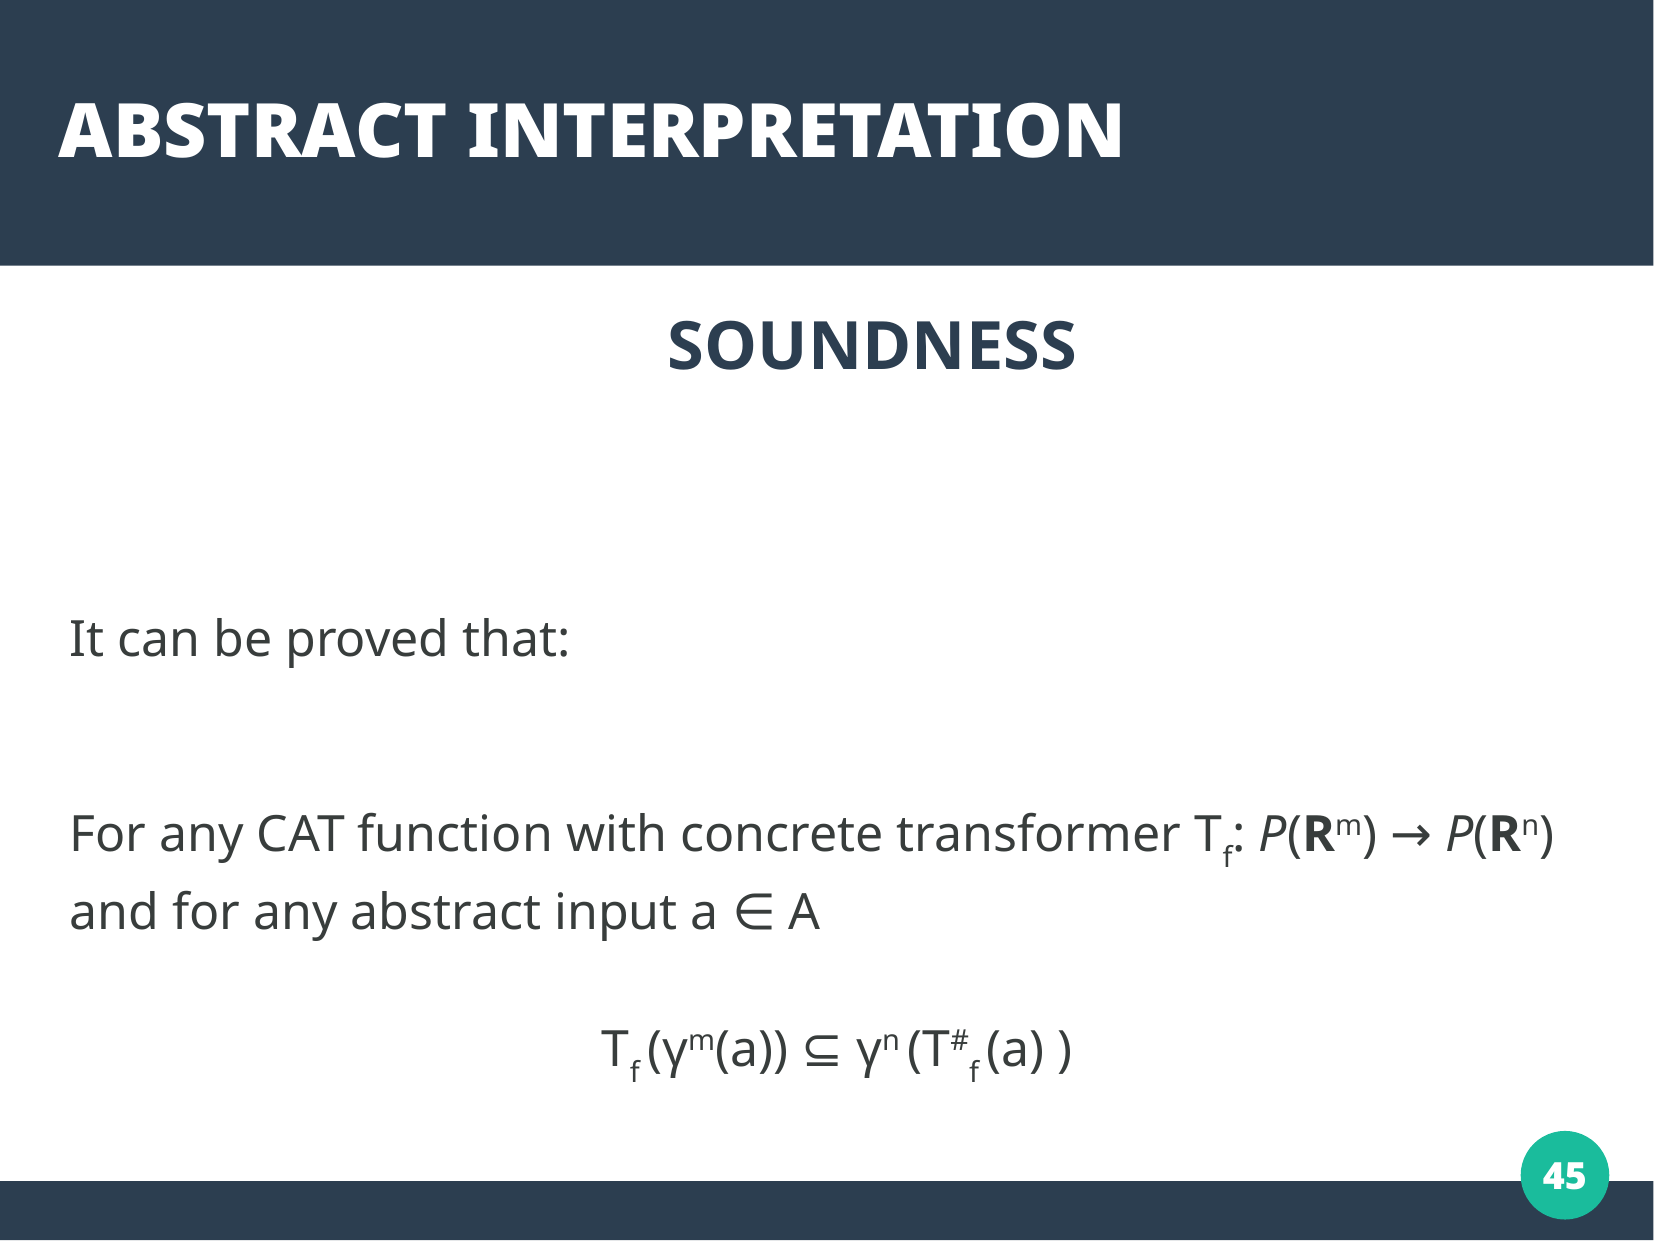

# ABSTRACT INTERPRETATION
SOUNDNESS
It can be proved that:
For any CAT function with concrete transformer Tf: P(Rm) → P(Rn) and for any abstract input a ∈ A
Tf (γm(a)) ⊆ γn (T#f (a) )
45